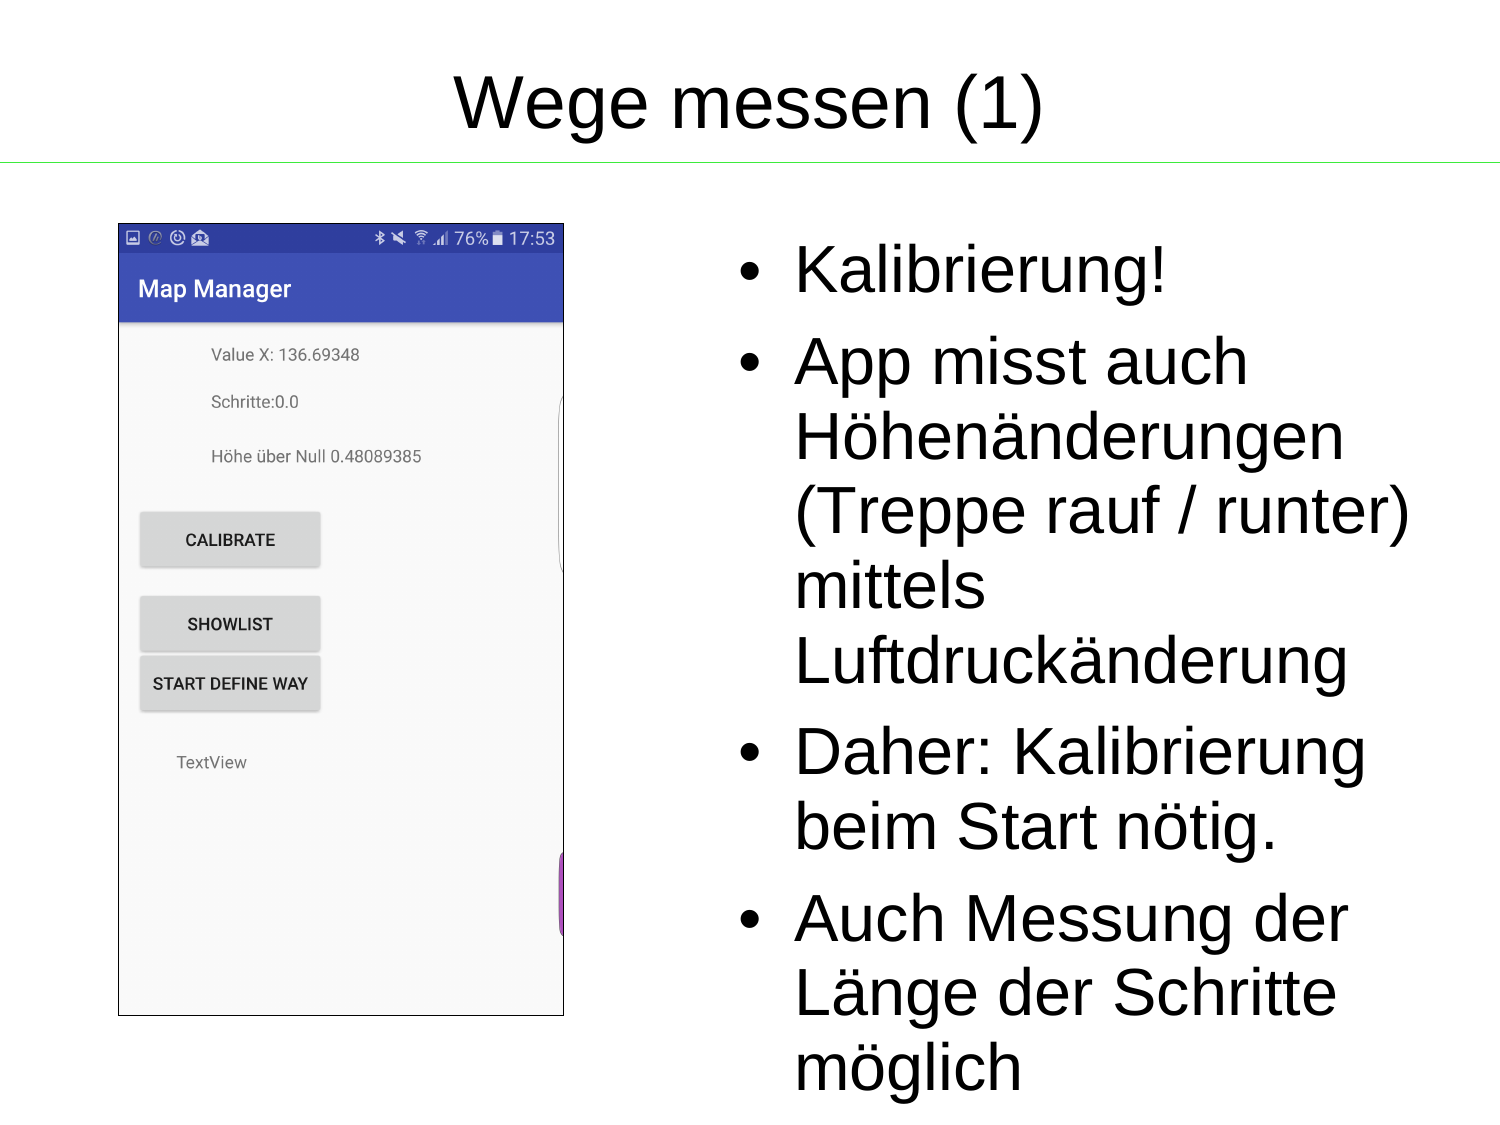

# Wege messen (1)
Kalibrierung!
App misst auch Höhenänderungen (Treppe rauf / runter) mittels Luftdruckänderung
Daher: Kalibrierung beim Start nötig.
Auch Messung der Länge der Schritte möglich